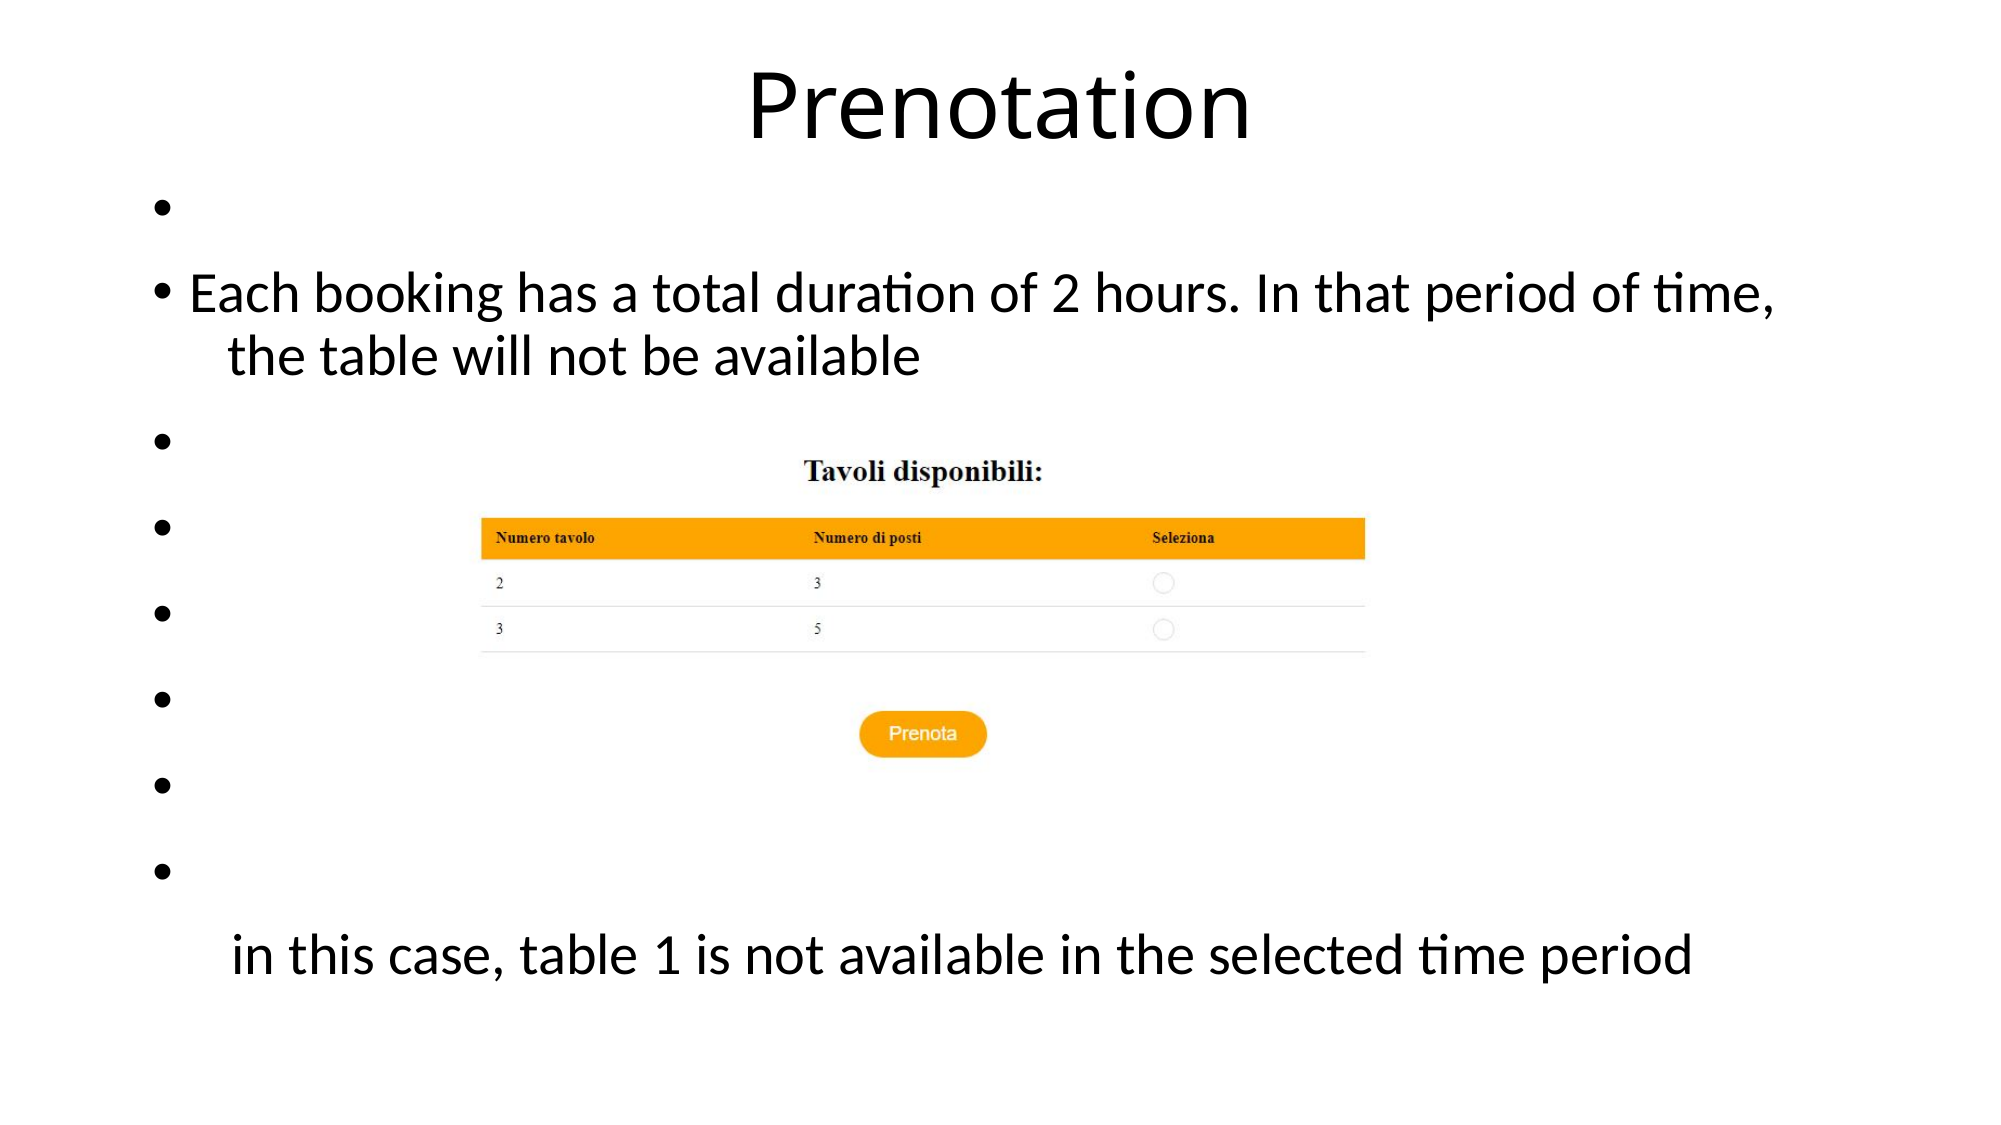

# Prenotation
Each booking has a total duration of 2 hours. In that period of time, the table will not be available
 in this case, table 1 is not available in the selected time period